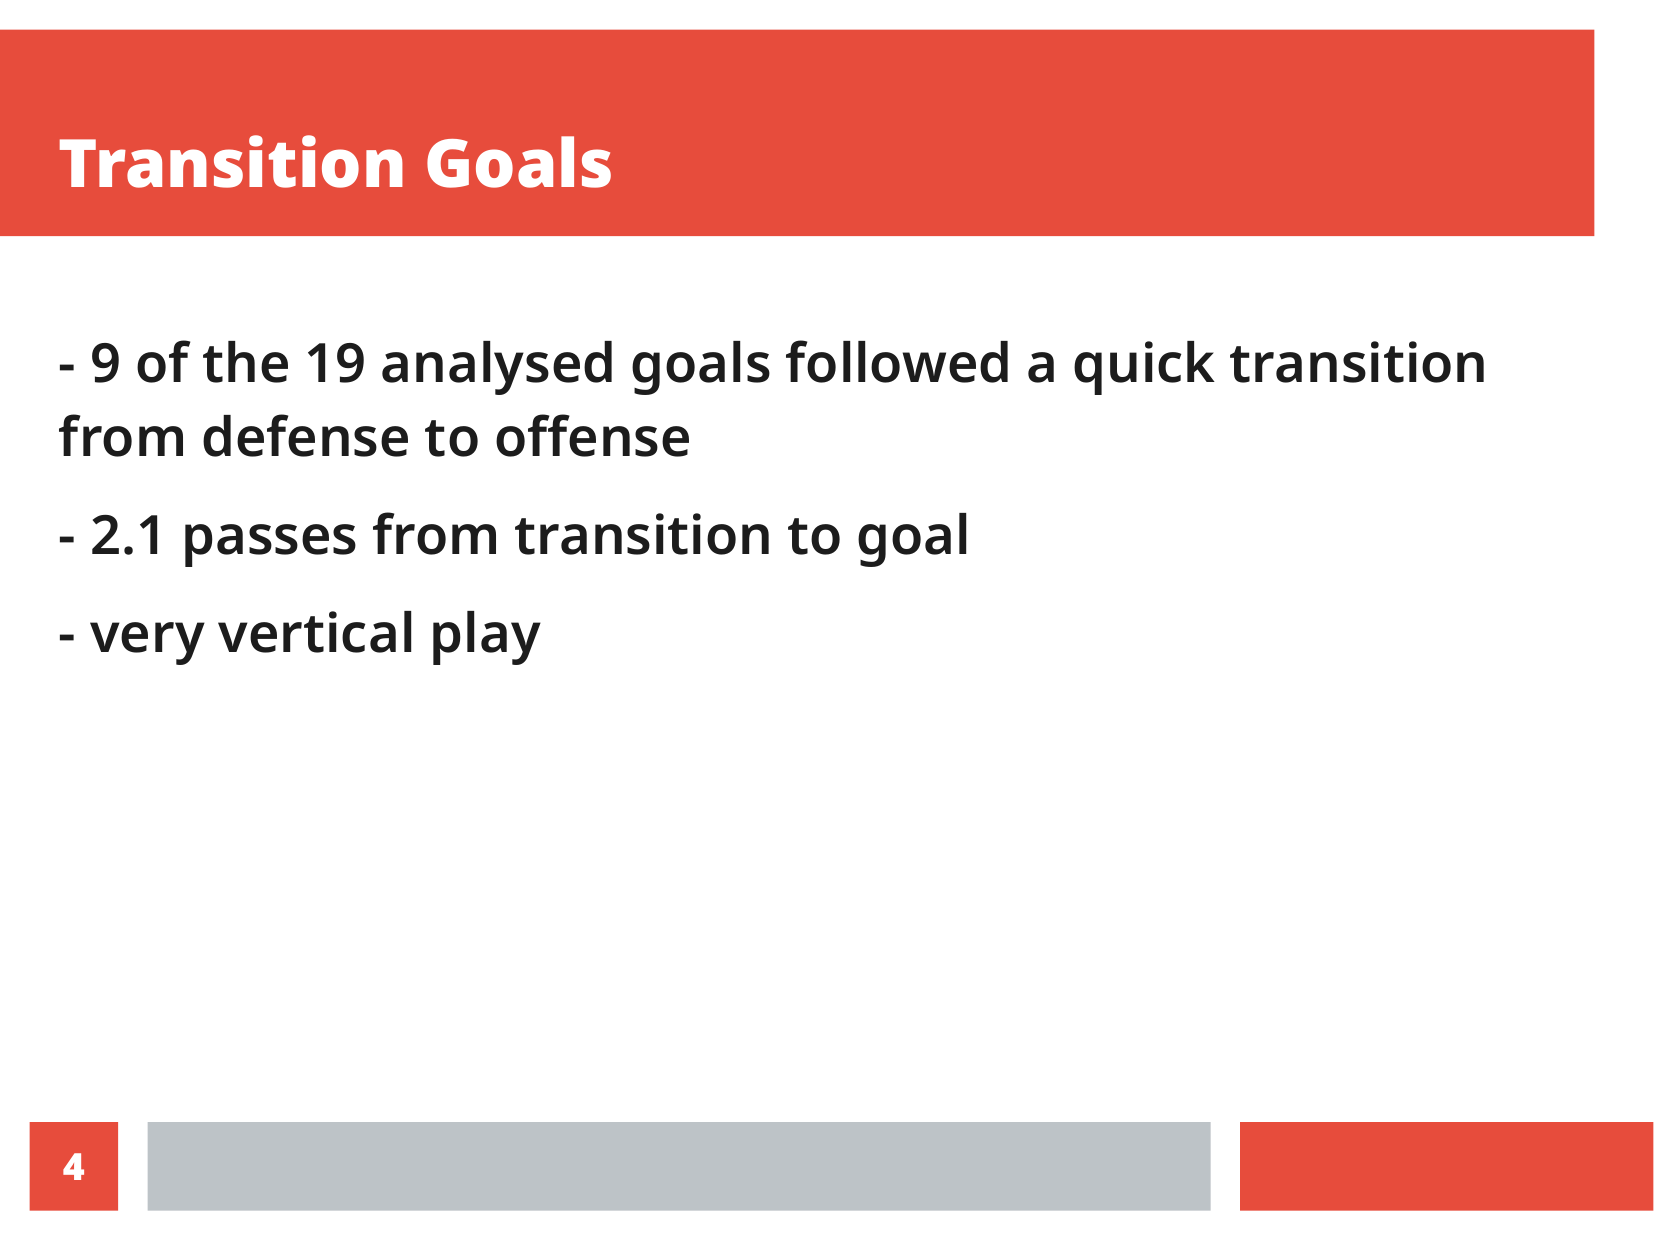

# Transition Goals
- 9 of the 19 analysed goals followed a quick transition from defense to offense
- 2.1 passes from transition to goal
- very vertical play
4